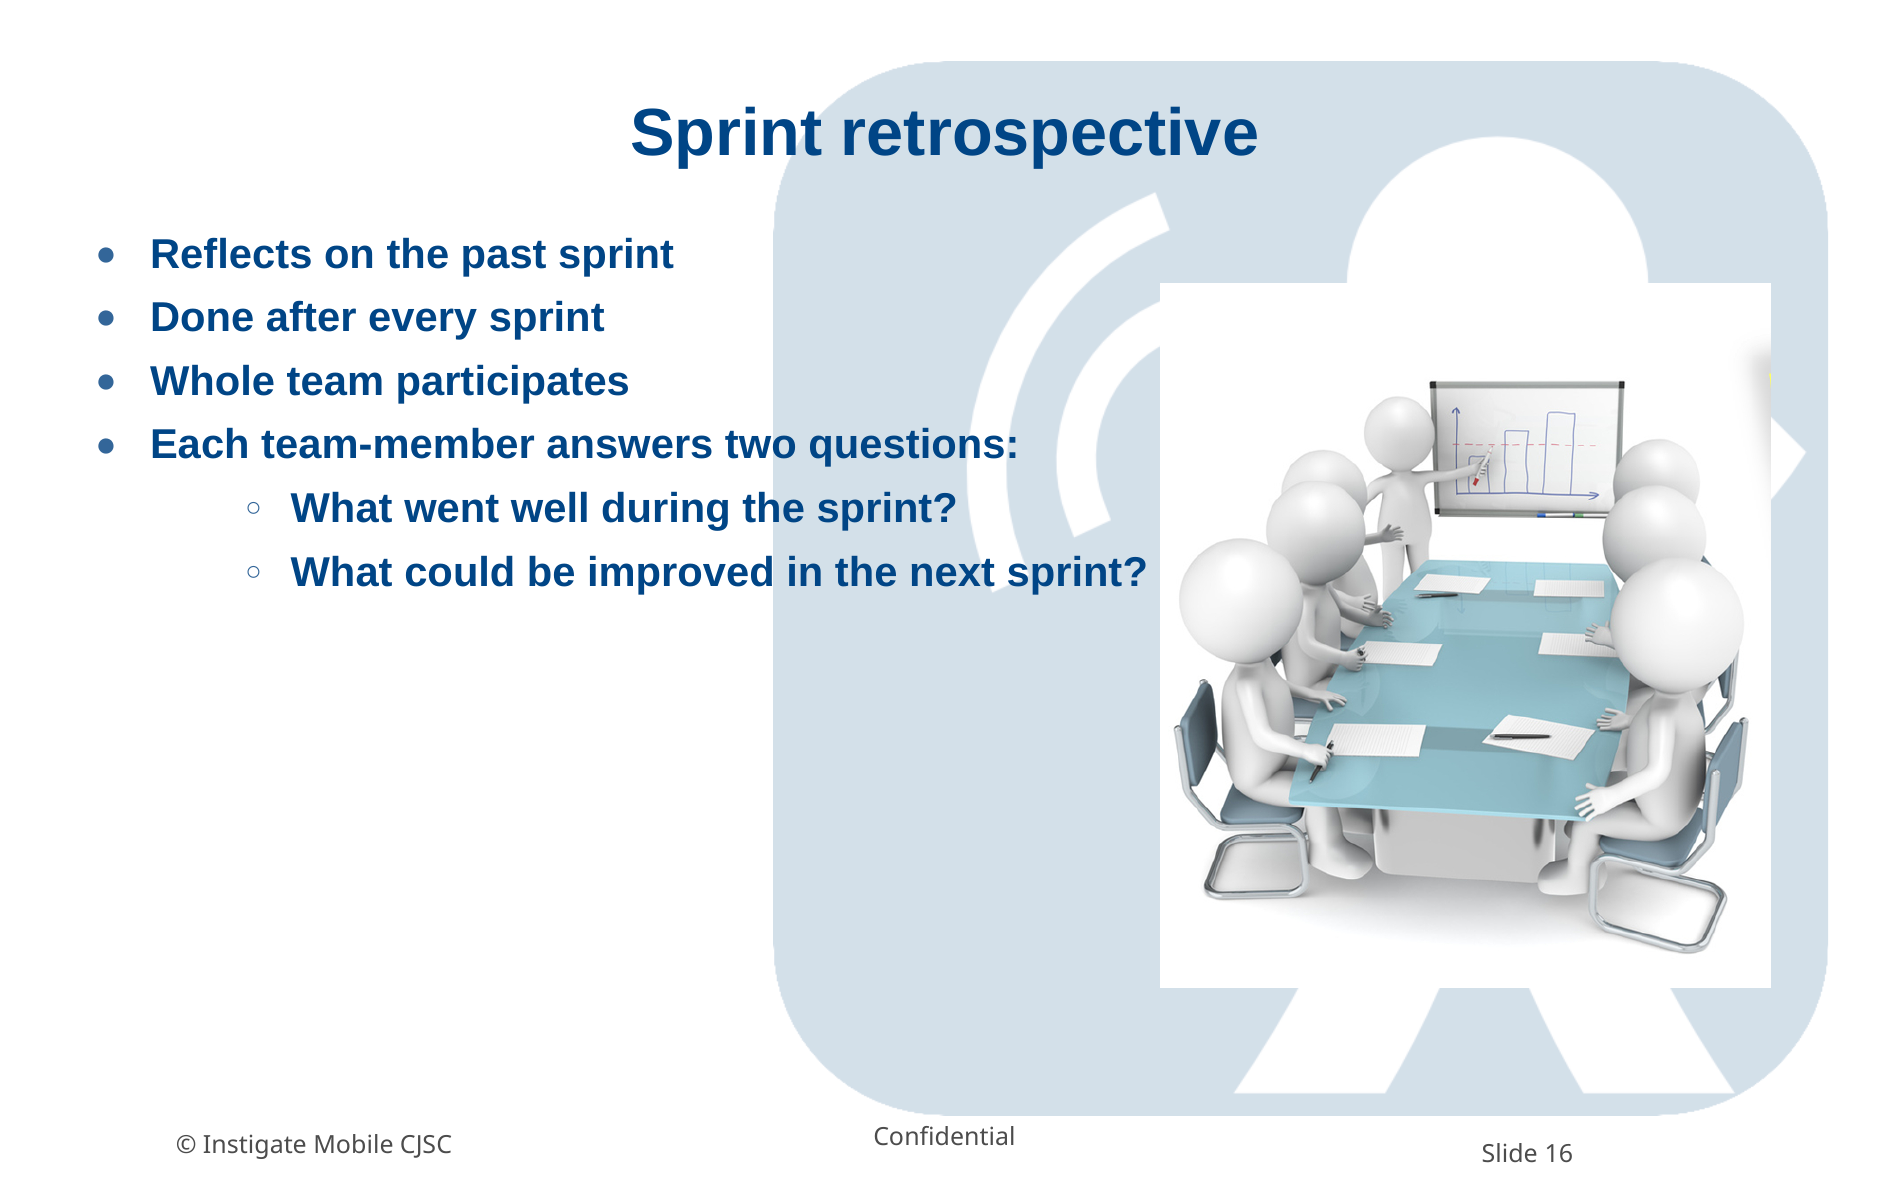

Sprint retrospective
Reflects on the past sprint
Done after every sprint
Whole team participates
Each team-member answers two questions:
What went well during the sprint?
What could be improved in the next sprint?
Confidential